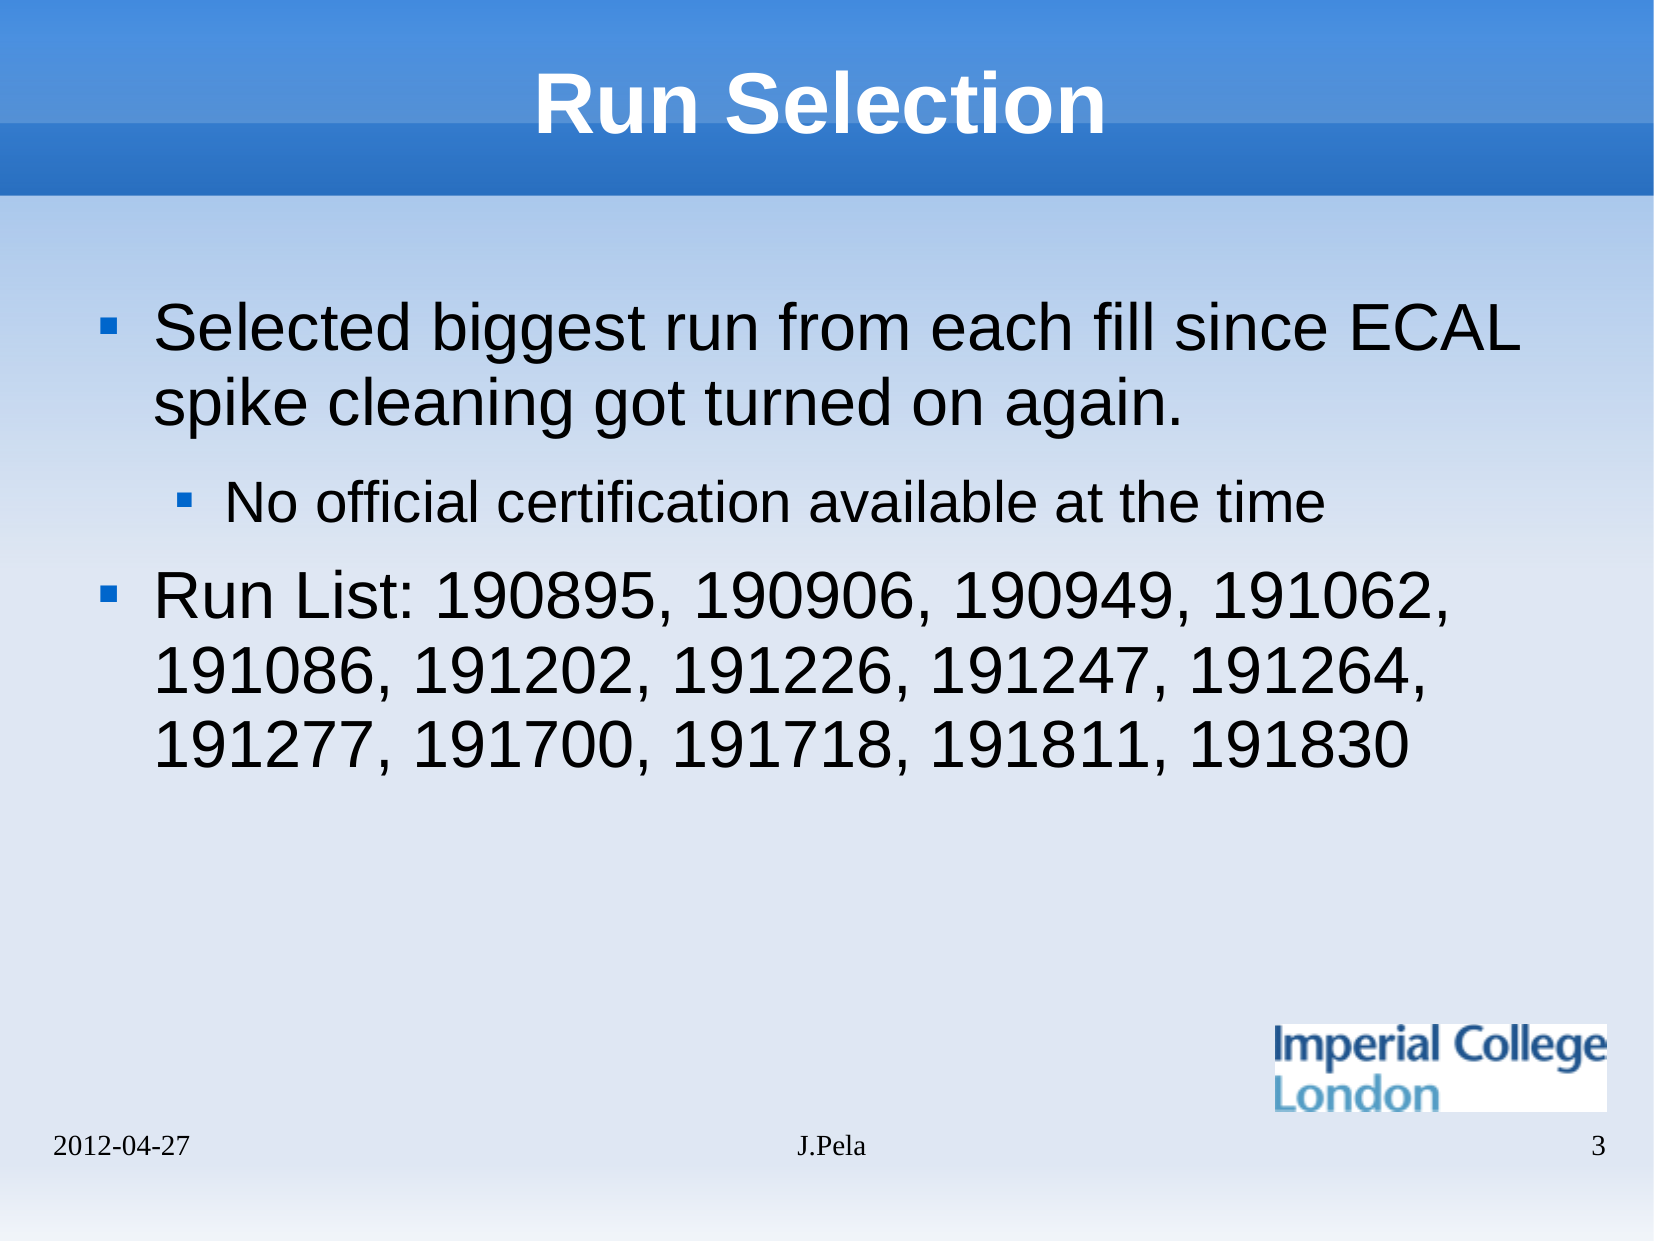

# Run Selection
Selected biggest run from each fill since ECAL spike cleaning got turned on again.
No official certification available at the time
Run List: 190895, 190906, 190949, 191062, 191086, 191202, 191226, 191247, 191264, 191277, 191700, 191718, 191811, 191830
2012-04-27
J.Pela
3